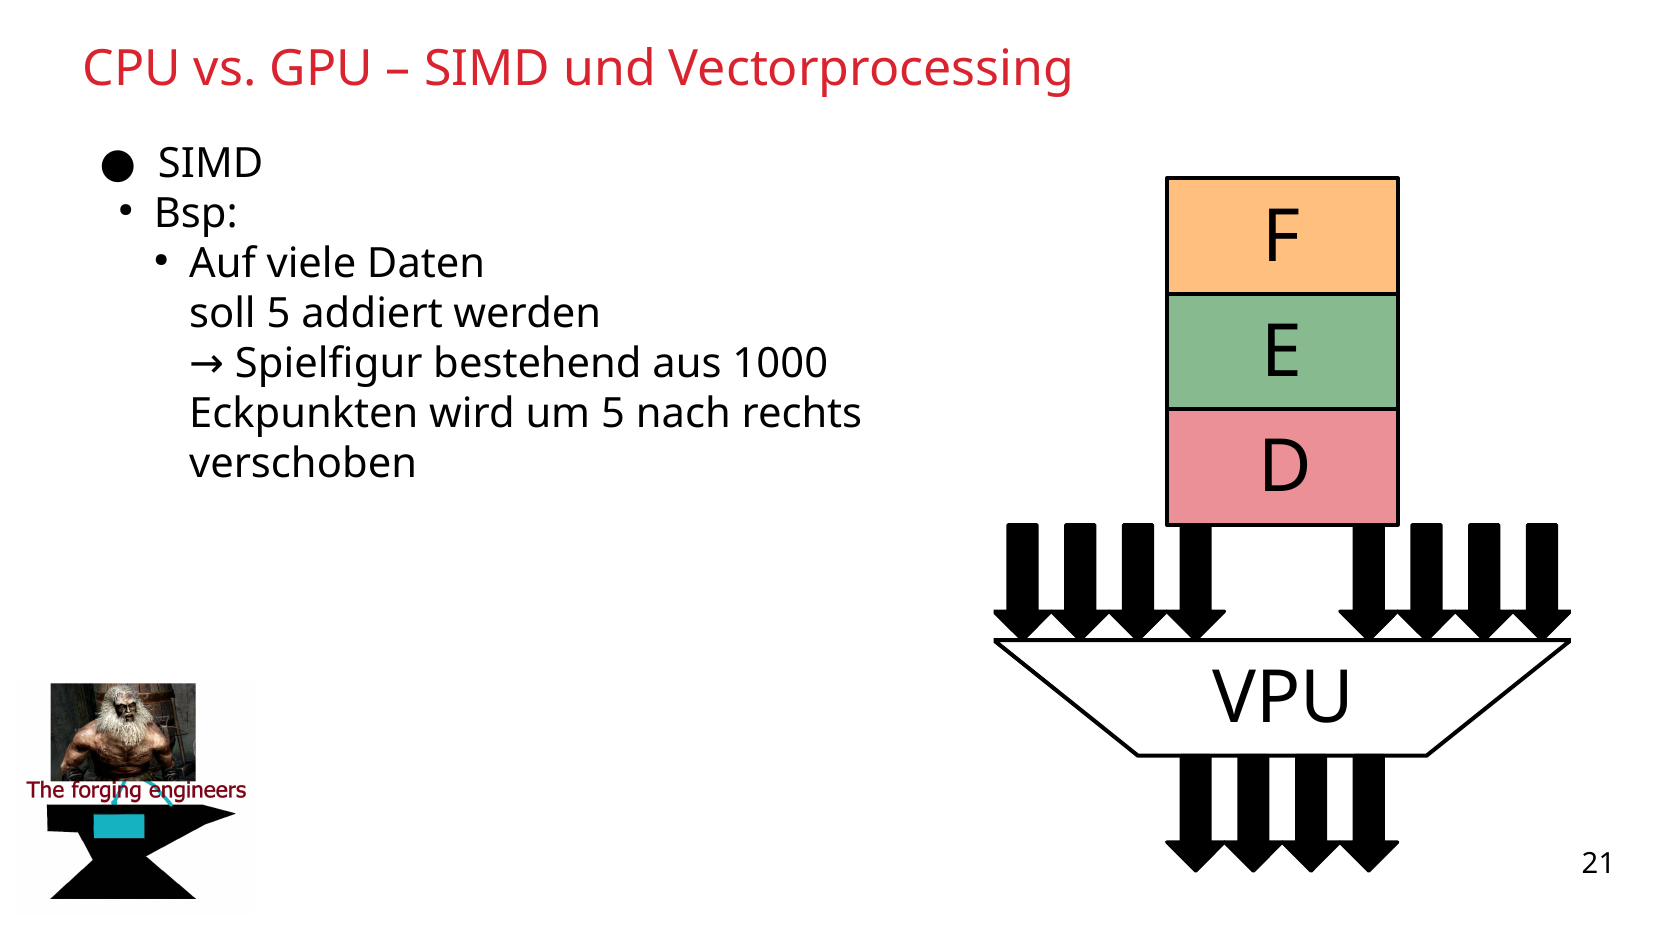

# CPU vs. GPU – SIMD und Vectorprocessing
SIMD
Bsp:
Auf viele Daten
soll 5 addiert werden
→ Spielfigur bestehend aus 1000 Eckpunkten wird um 5 nach rechts verschoben